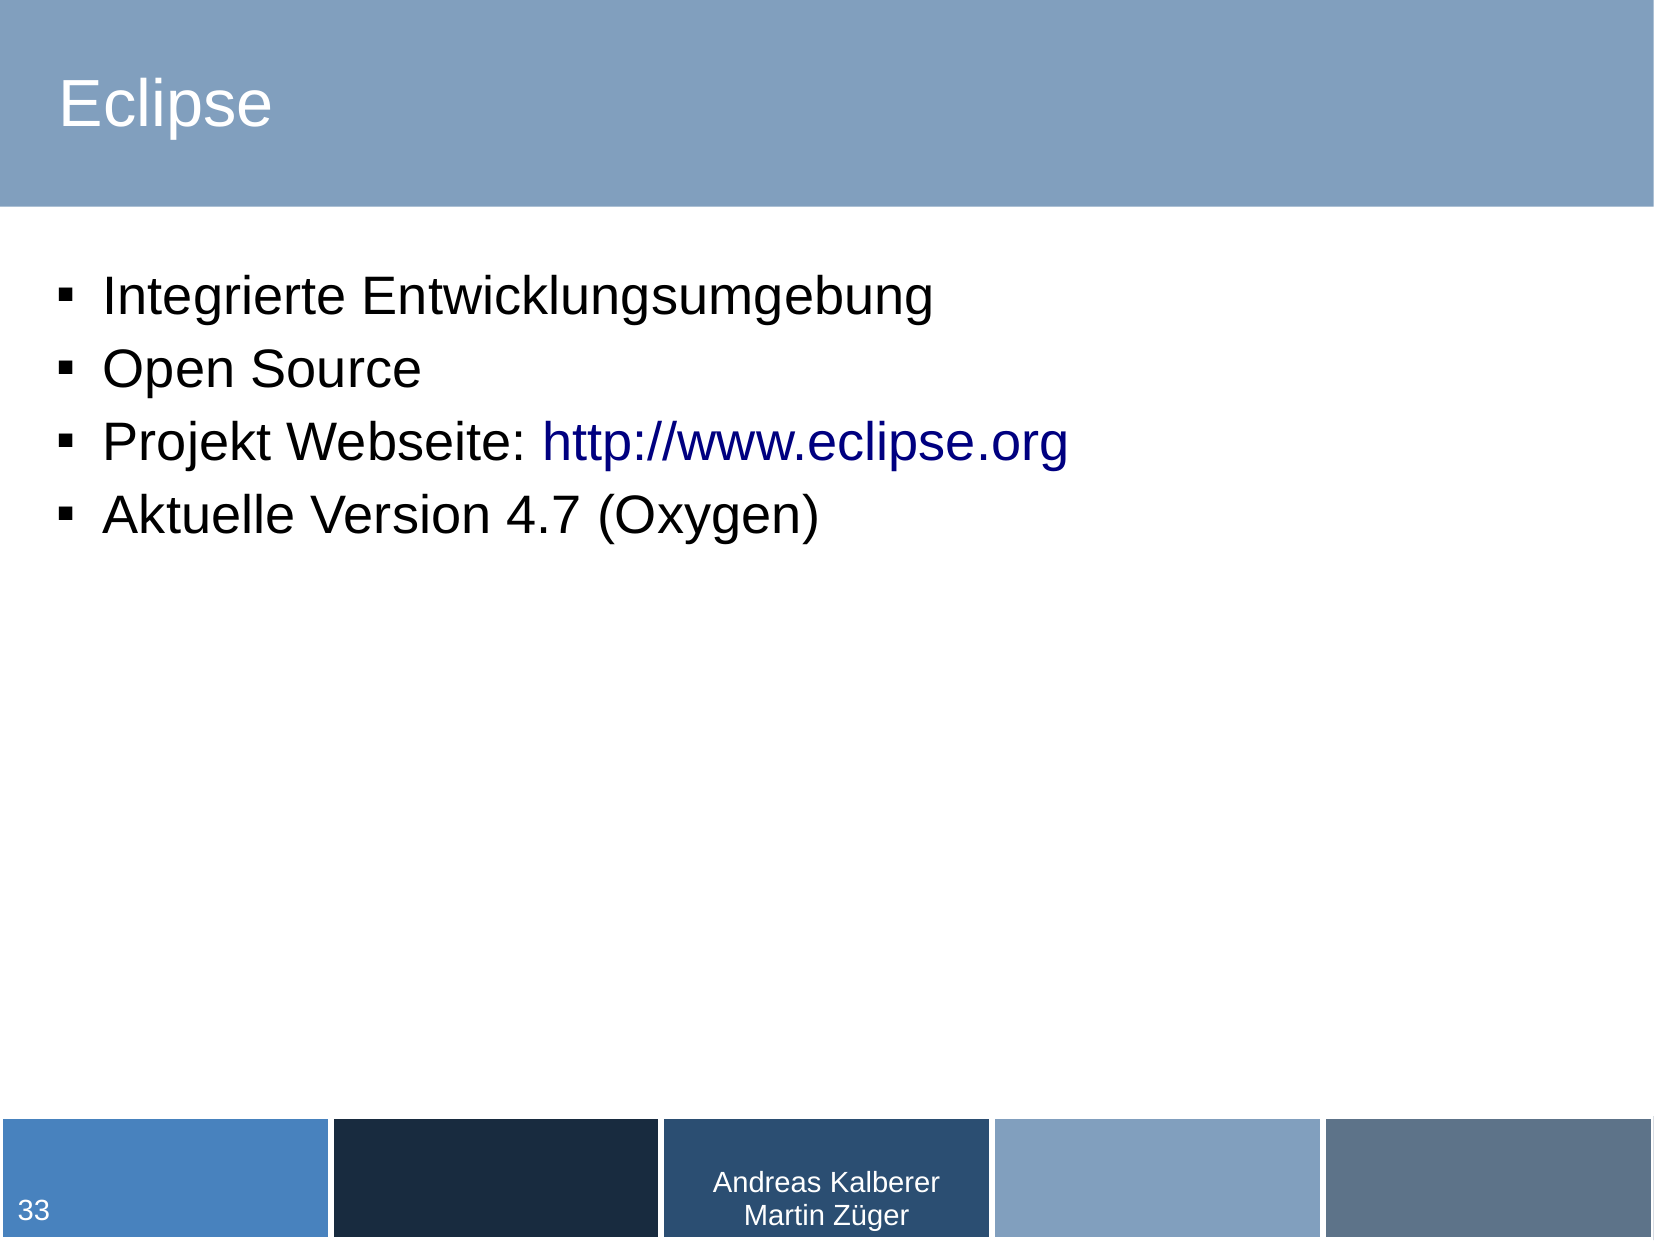

# Eclipse
Integrierte Entwicklungsumgebung
Open Source
Projekt Webseite: http://www.eclipse.org
Aktuelle Version 4.7 (Oxygen)
LibreOffice Productivity Suite
33